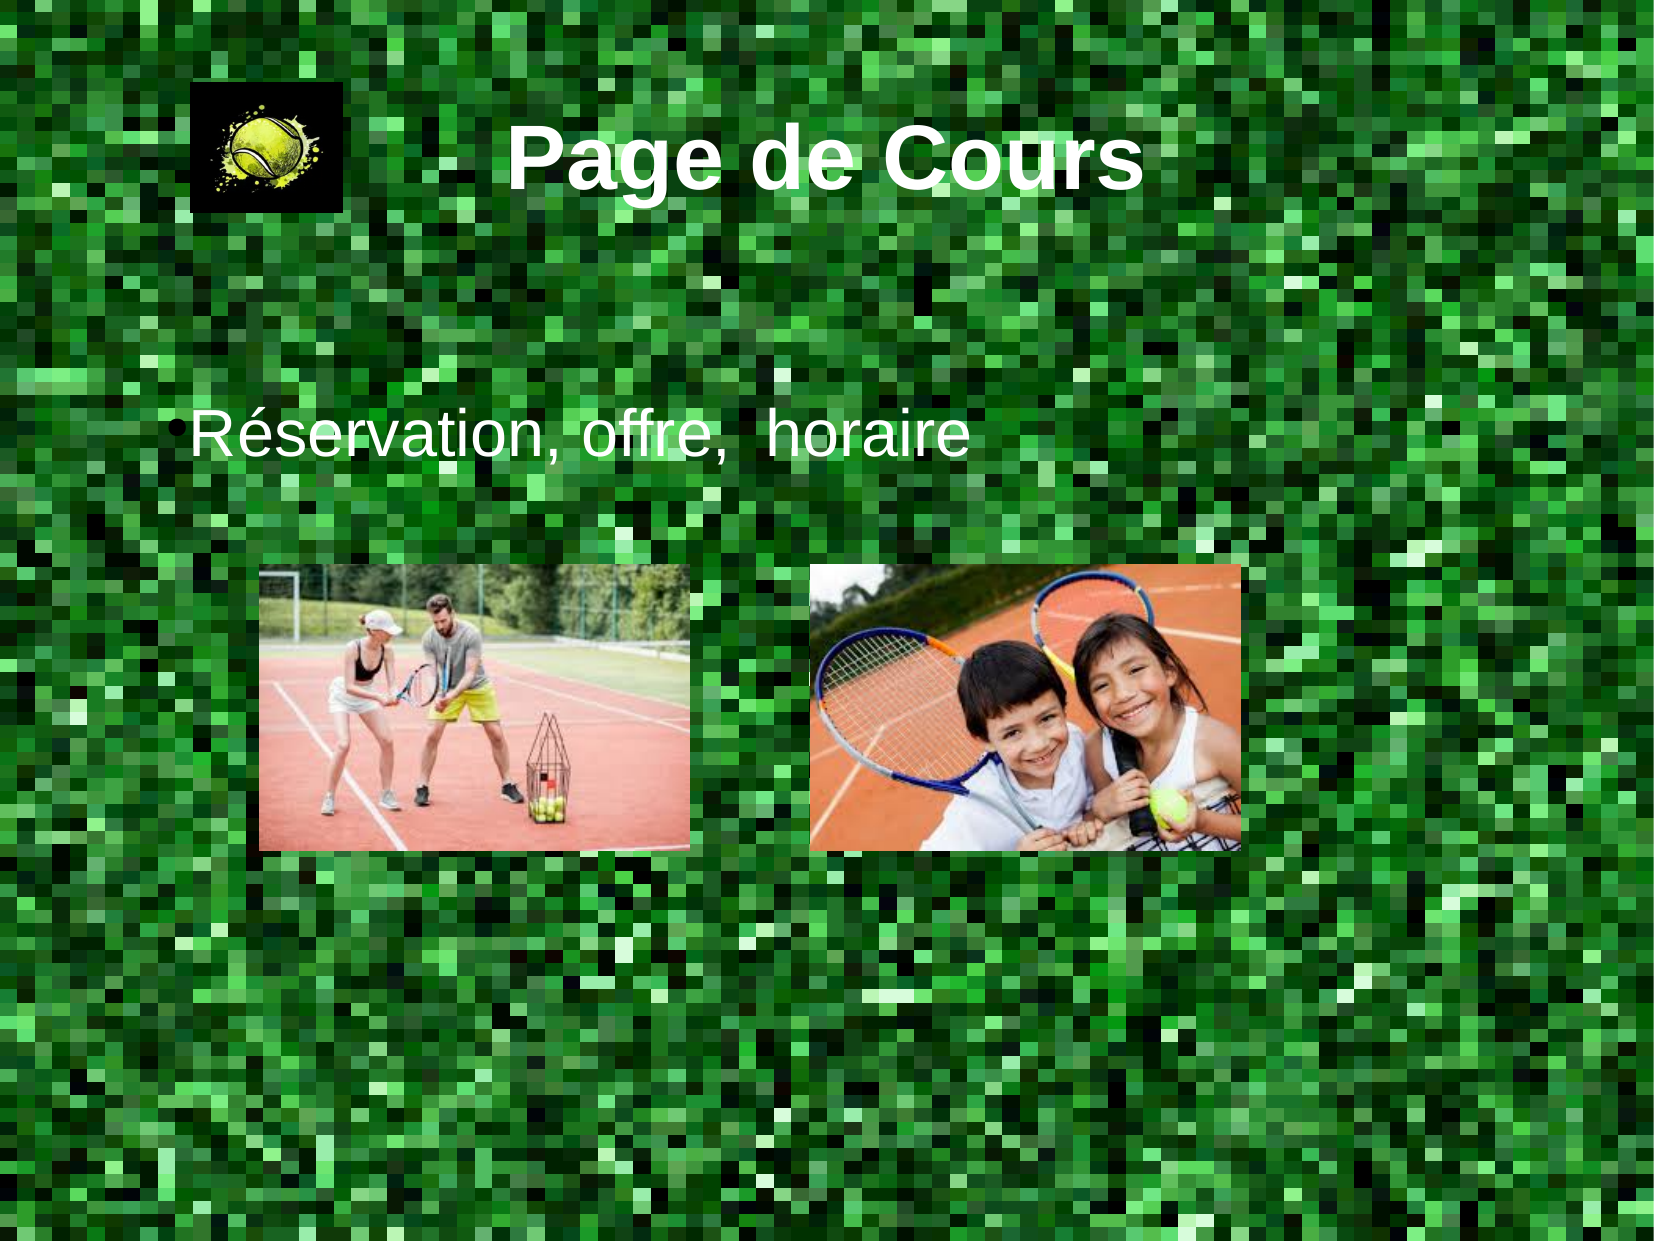

# Page de Cours
Réservation, offre, 	horaire